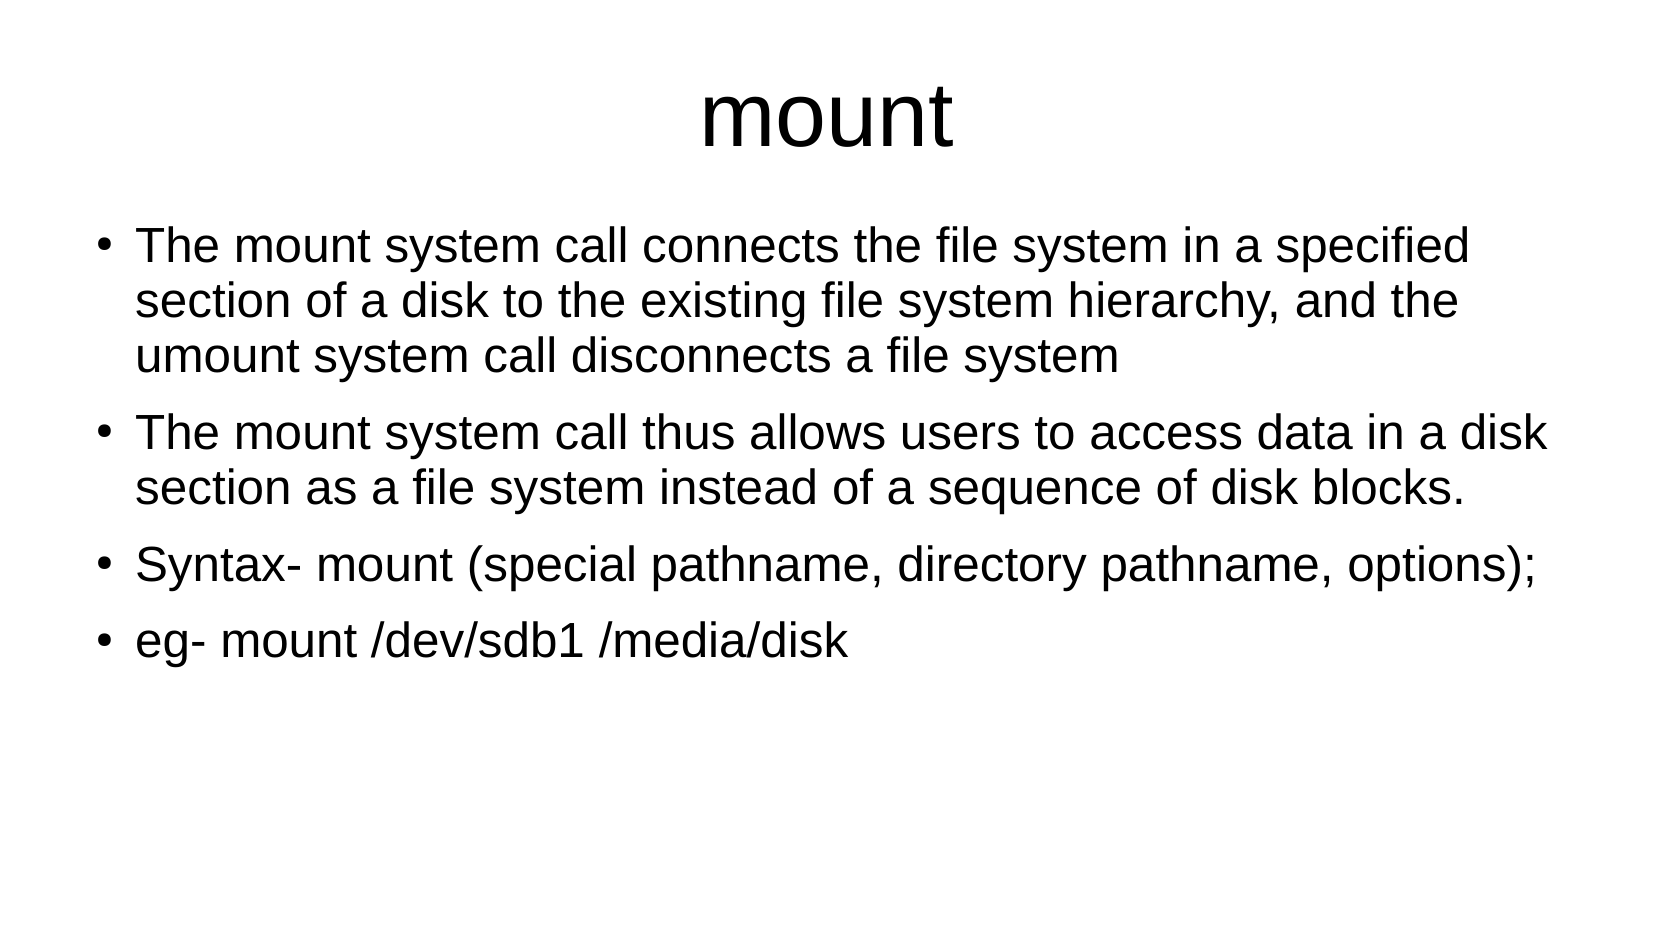

# mount
The mount system call connects the file system in a specified section of a disk to the existing file system hierarchy, and the umount system call disconnects a file system
The mount system call thus allows users to access data in a disk section as a file system instead of a sequence of disk blocks.
Syntax- mount (special pathname, directory pathname, options);
eg- mount /dev/sdb1 /media/disk